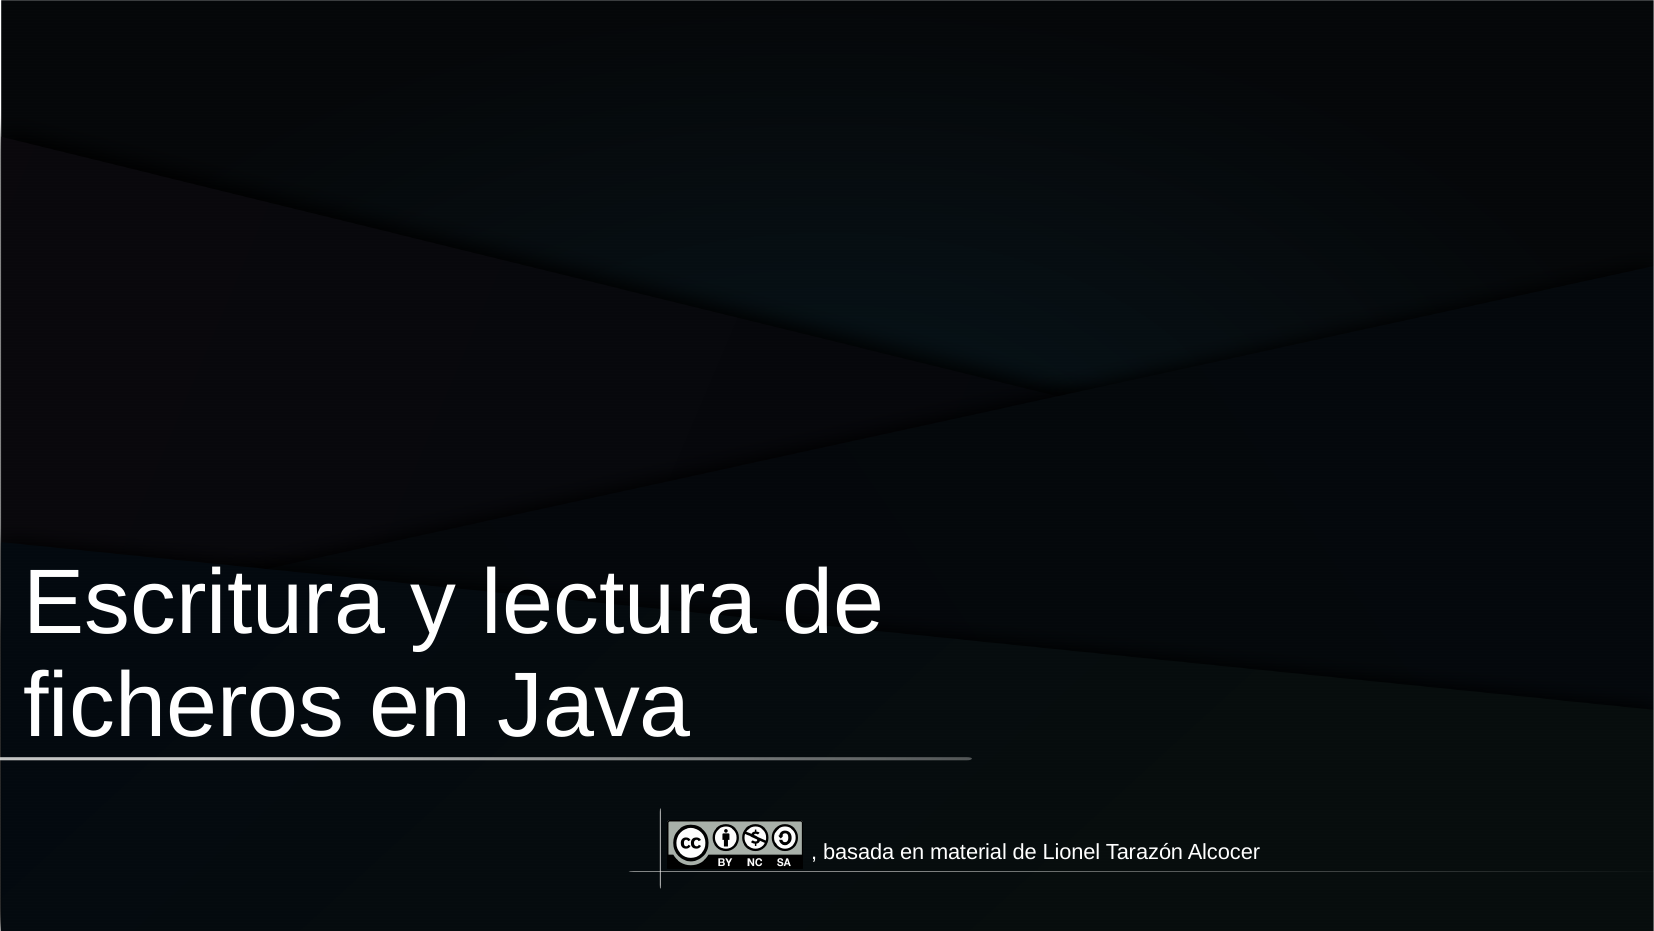

# Escritura y lectura de ficheros en Java